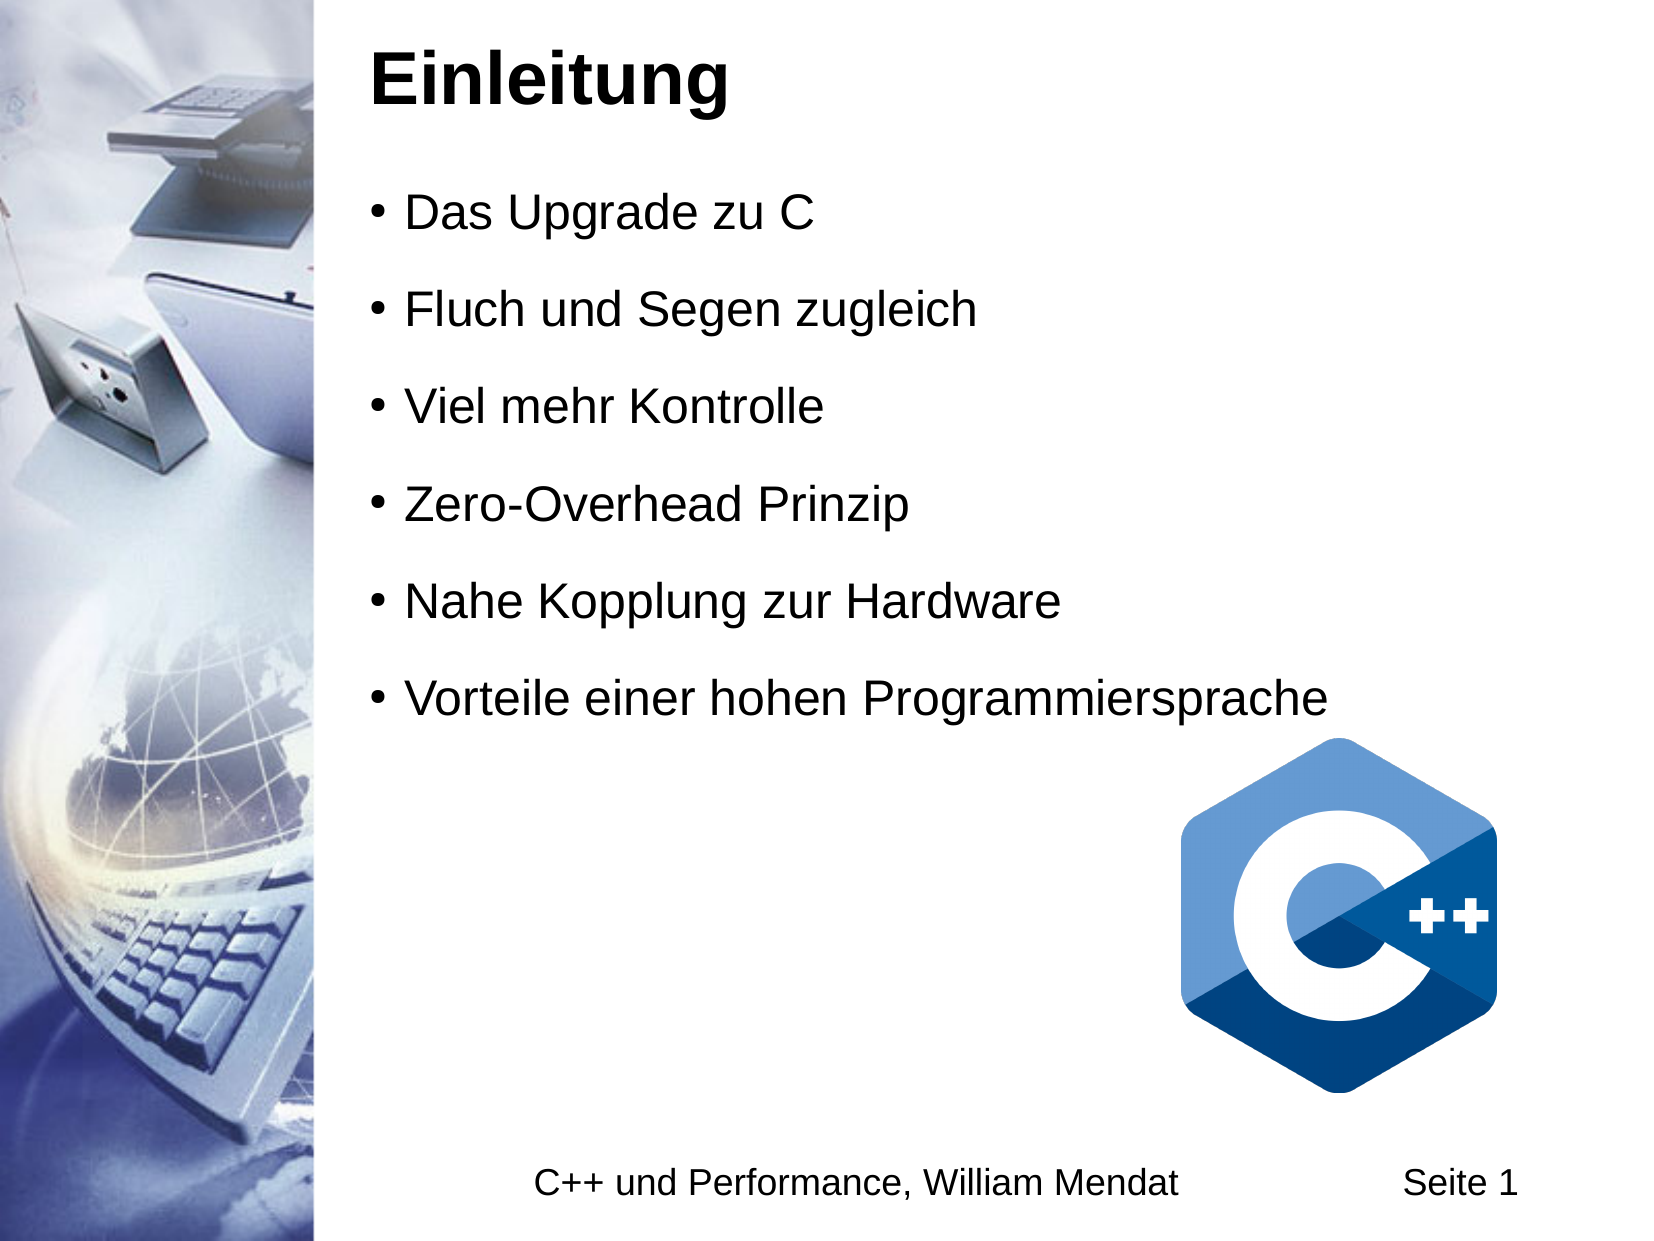

Einleitung
Das Upgrade zu C
Fluch und Segen zugleich
Viel mehr Kontrolle
Zero-Overhead Prinzip
Nahe Kopplung zur Hardware
Vorteile einer hohen Programmiersprache
C++ und Performance, William Mendat
Seite 1